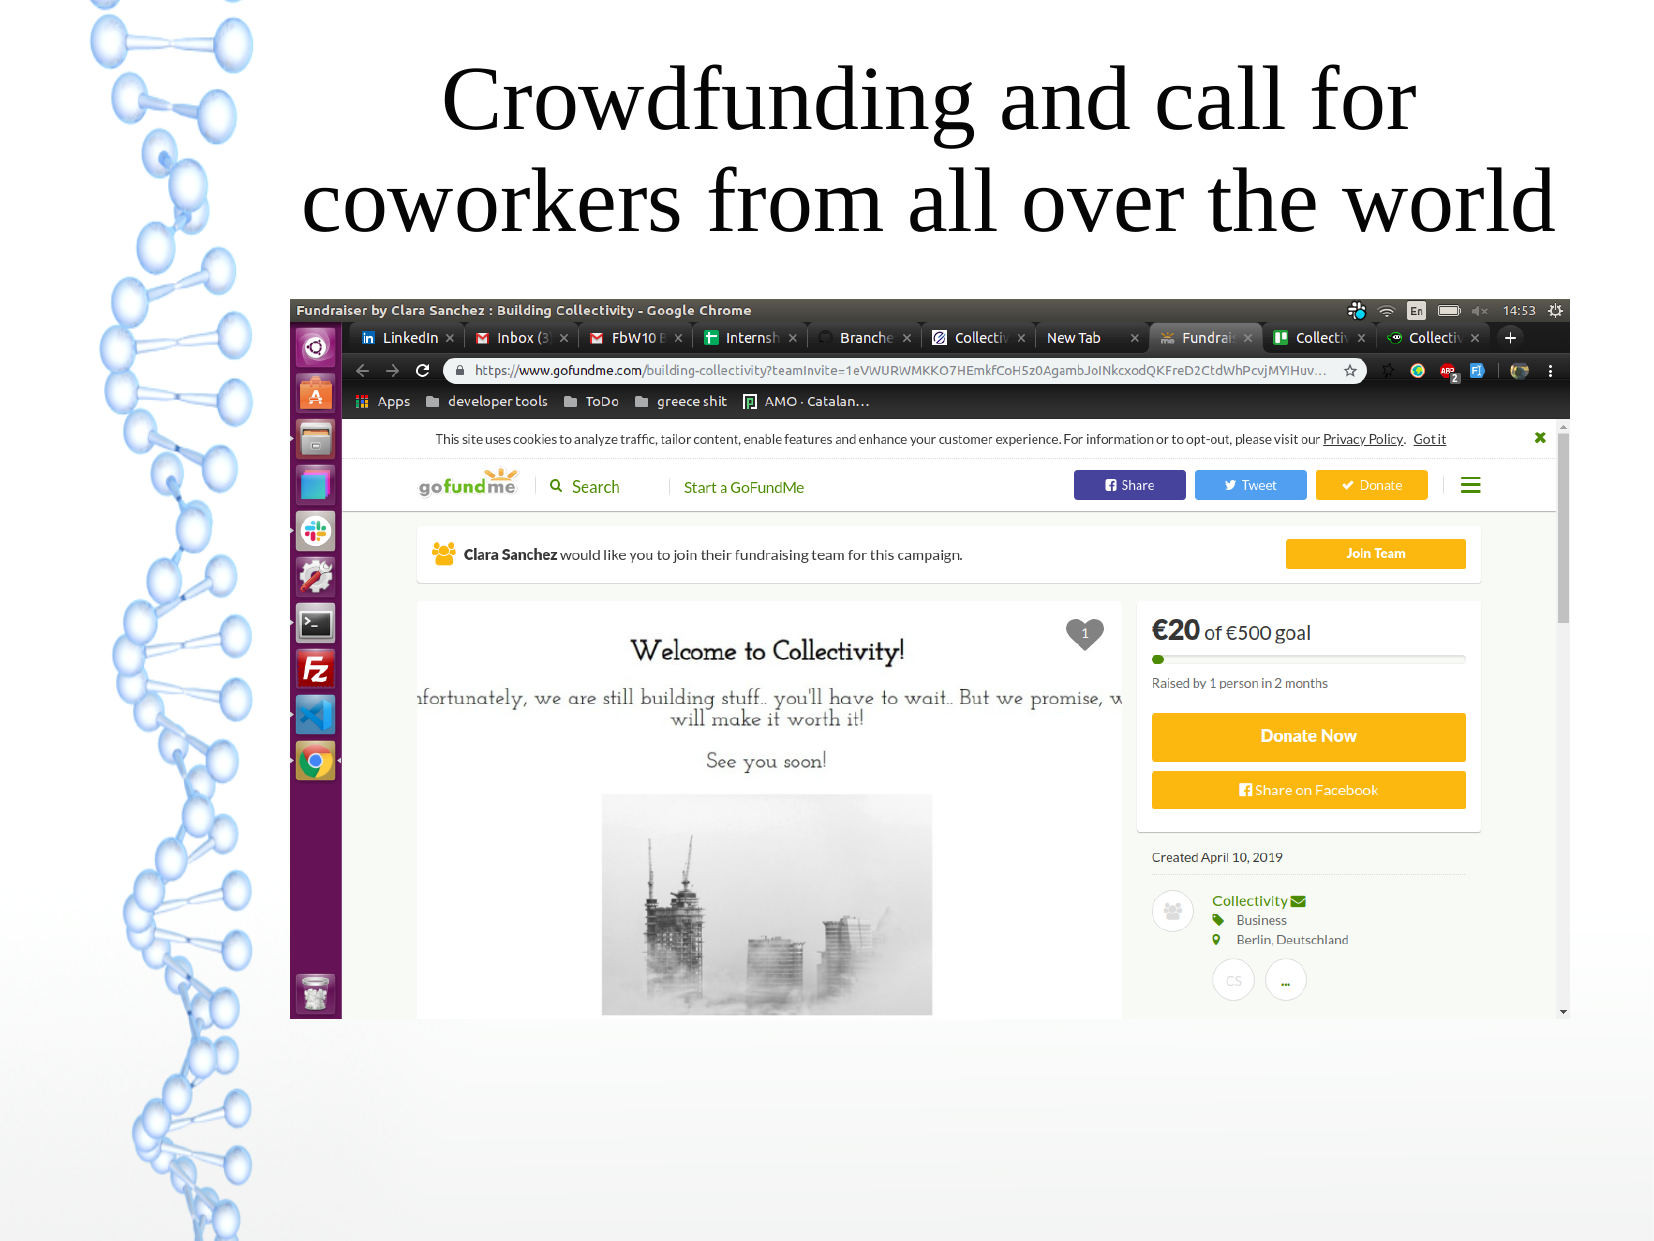

# Crowdfunding and call for coworkers from all over the world